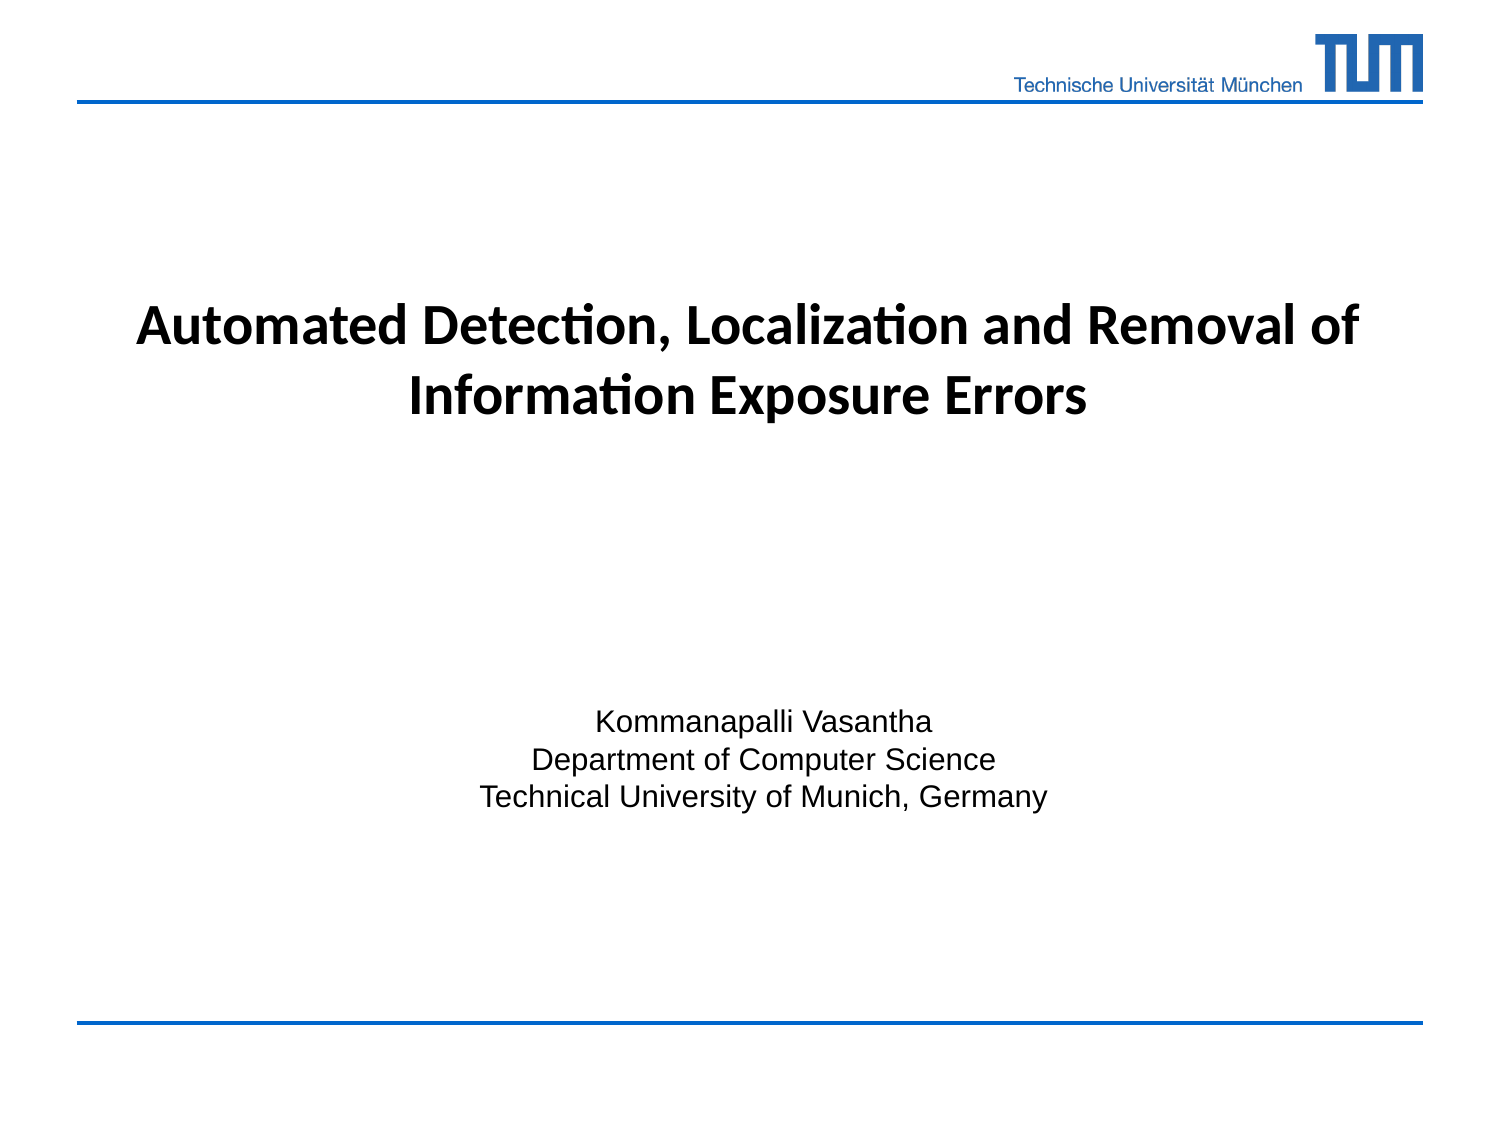

# Automated Detection, Localization and Removal of Information Exposure Errors
Kommanapalli Vasantha
Department of Computer Science
Technical University of Munich, Germany